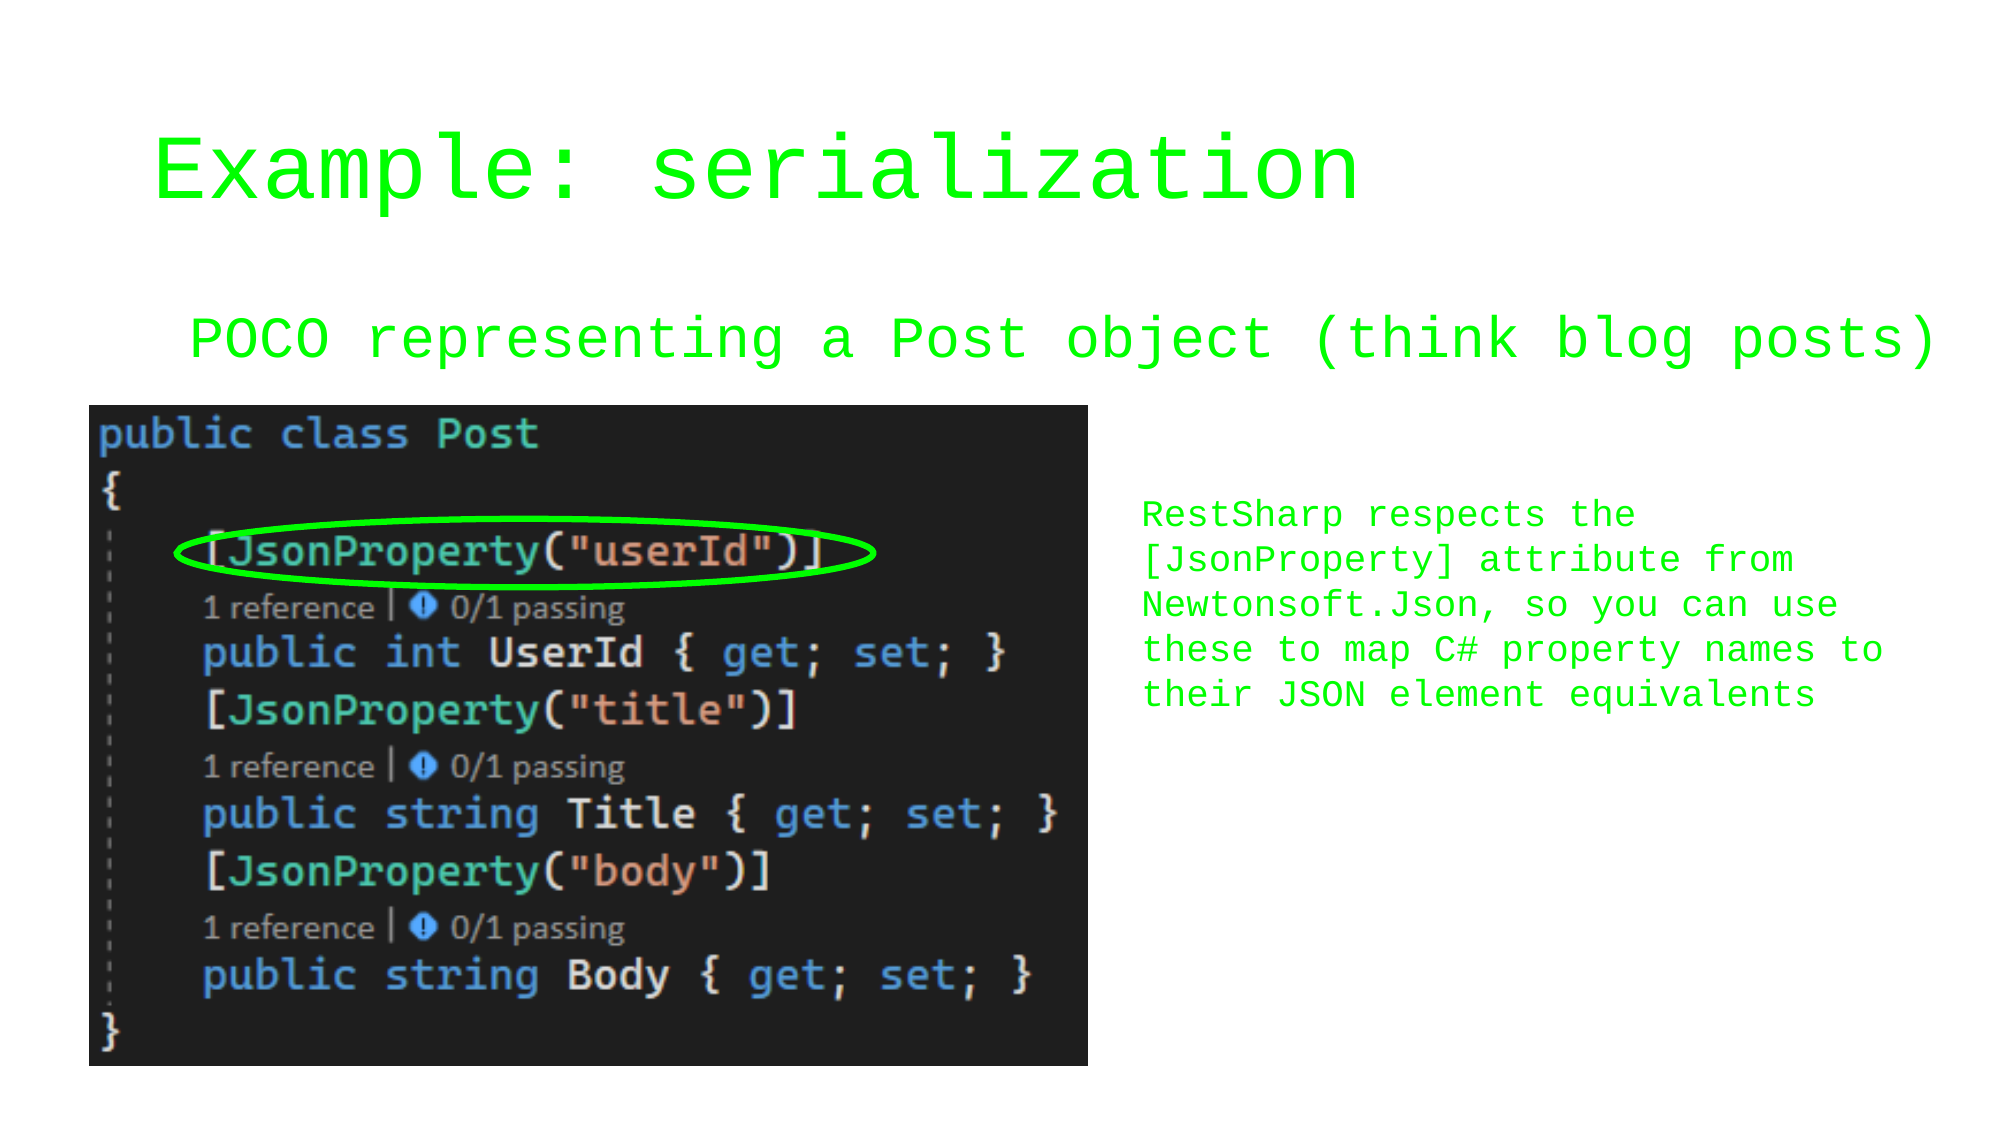

# Example: serialization
POCO representing a Post object (think blog posts)
RestSharp respects the [JsonProperty] attribute from Newtonsoft.Json, so you can use these to map C# property names to their JSON element equivalents